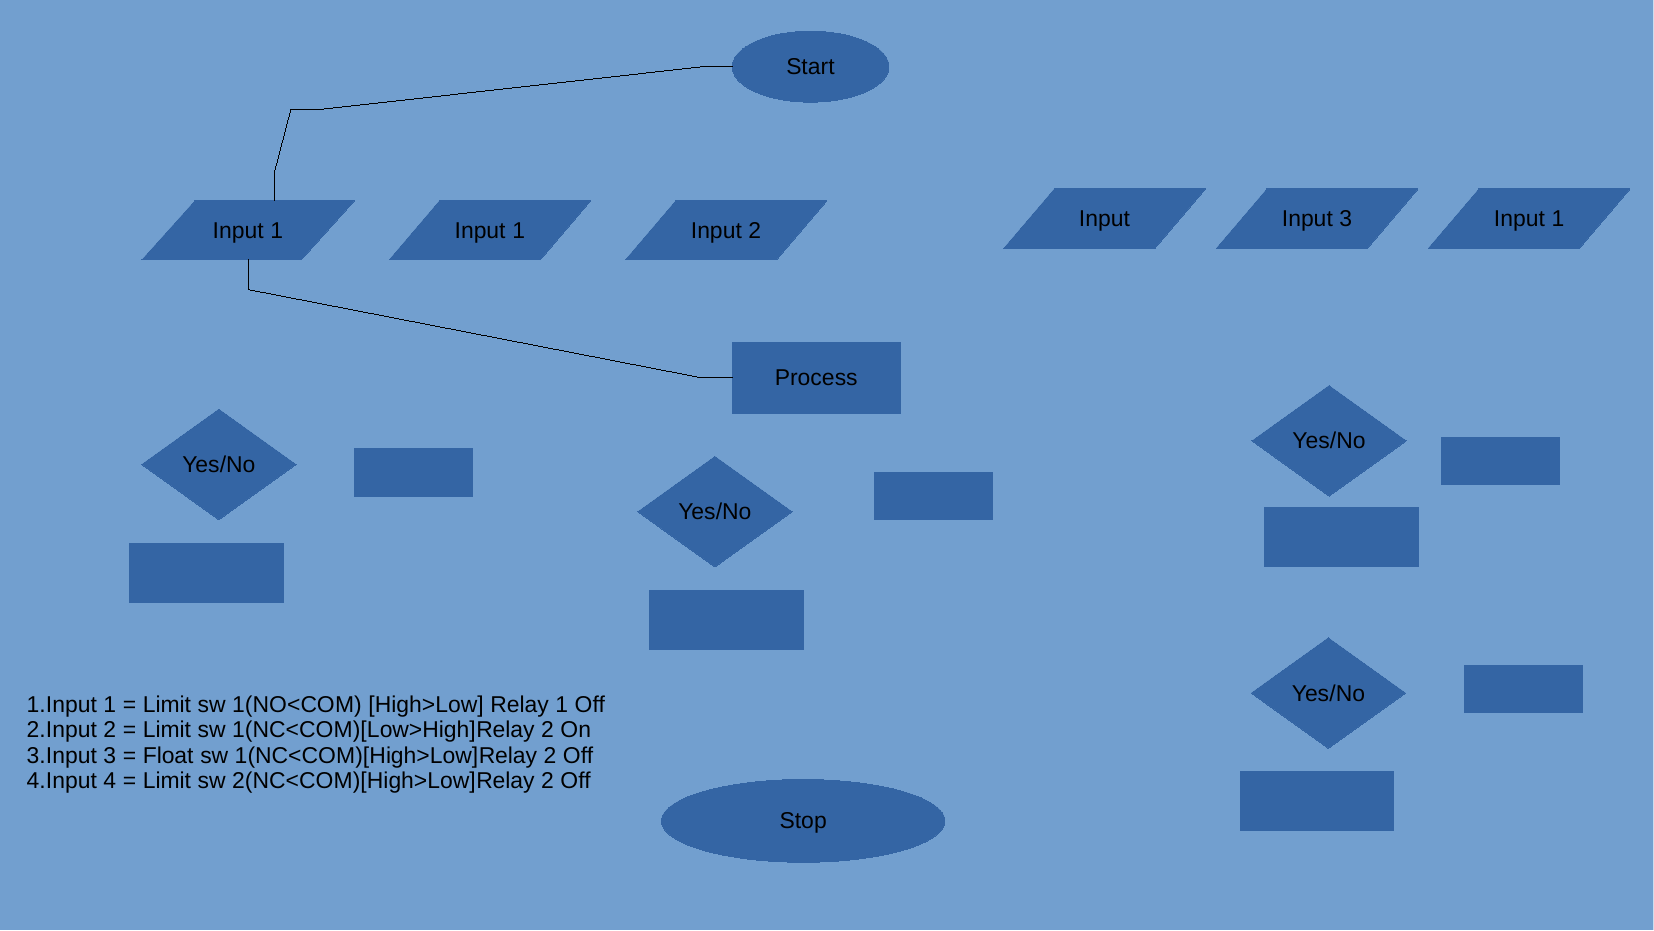

Start
Input
Input 3
Input 1
Input 1
Input 1
Input 2
Process
Yes/No
Yes/No
Yes/No
Yes/No
1.Input 1 = Limit sw 1(NO<COM) [High>Low] Relay 1 Off
2.Input 2 = Limit sw 1(NC<COM)[Low>High]Relay 2 On
3.Input 3 = Float sw 1(NC<COM)[High>Low]Relay 2 Off
4.Input 4 = Limit sw 2(NC<COM)[High>Low]Relay 2 Off
Stop